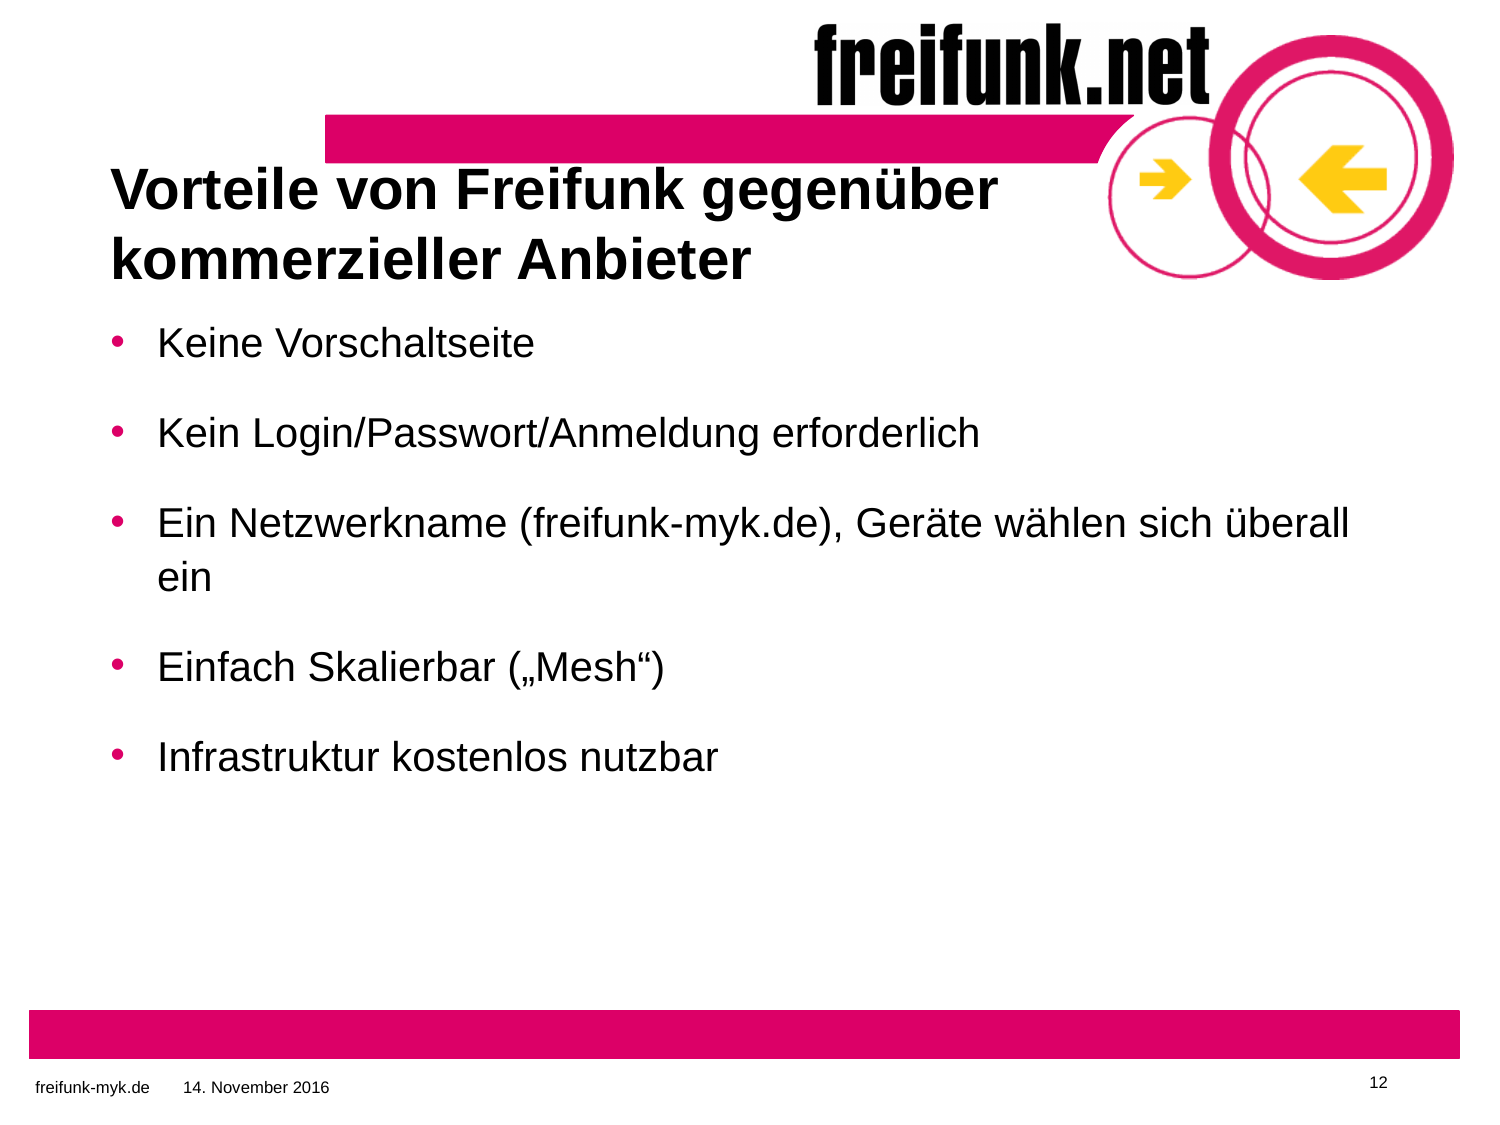

# Vorteile von Freifunk gegenüber kommerzieller Anbieter
Keine Vorschaltseite
Kein Login/Passwort/Anmeldung erforderlich
Ein Netzwerkname (freifunk-myk.de), Geräte wählen sich überall ein
Einfach Skalierbar („Mesh“)
Infrastruktur kostenlos nutzbar
12
freifunk-myk.de